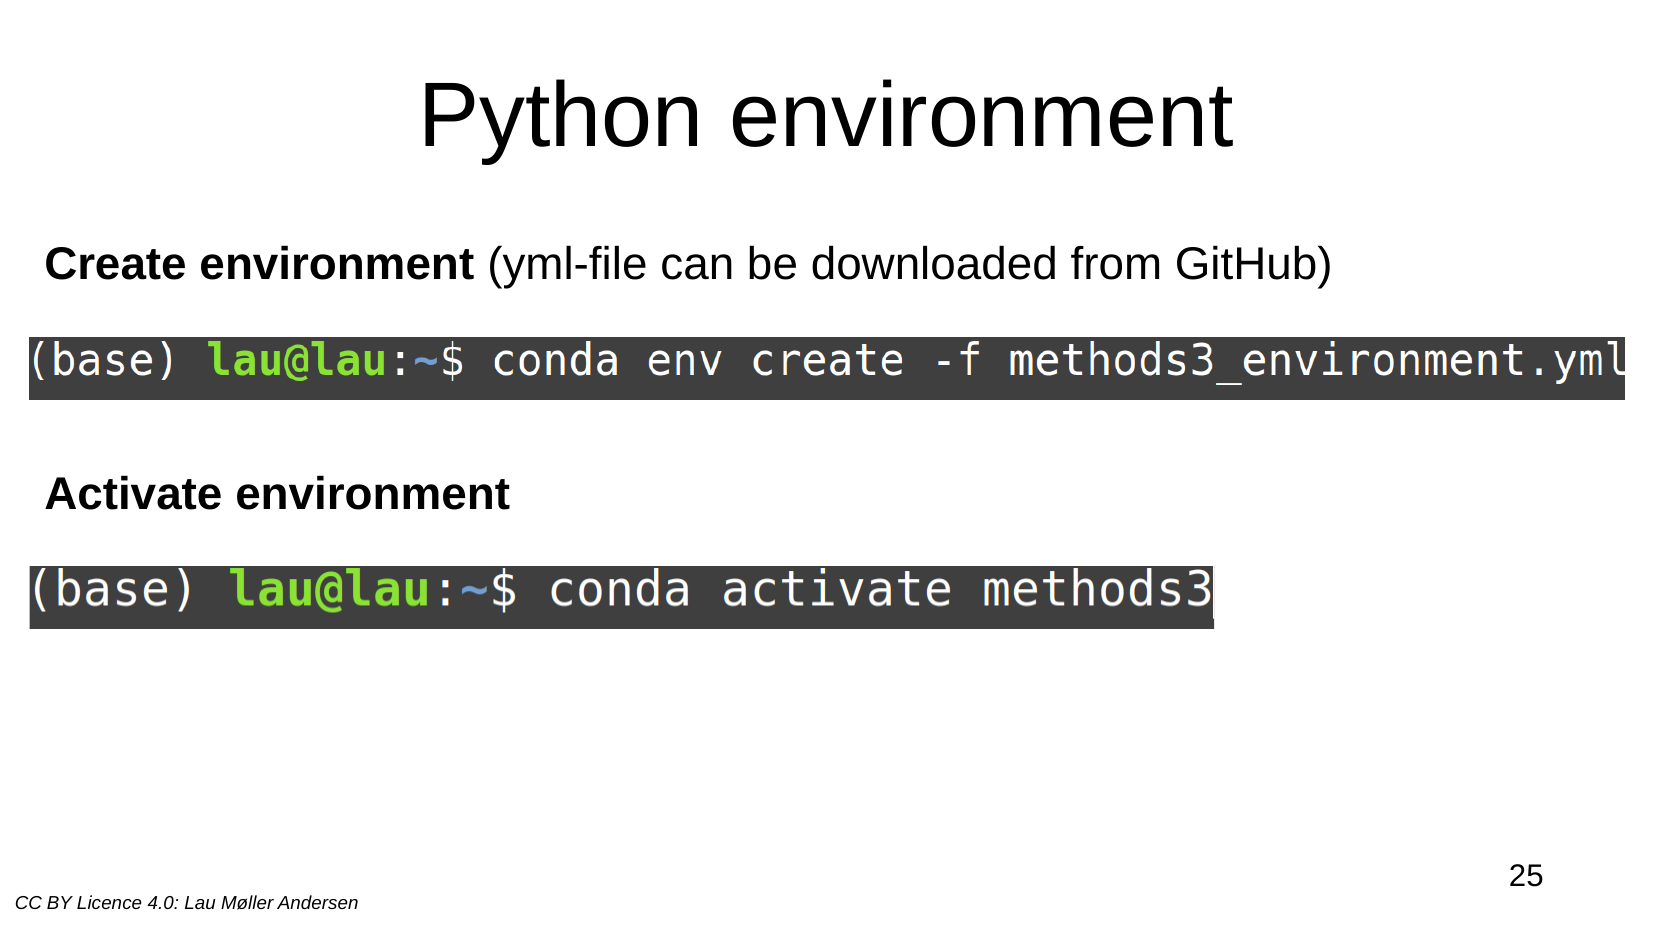

# Python environment
Create environment (yml-file can be downloaded from GitHub)
Activate environment
CC BY Licence 4.0: Lau Møller Andersen